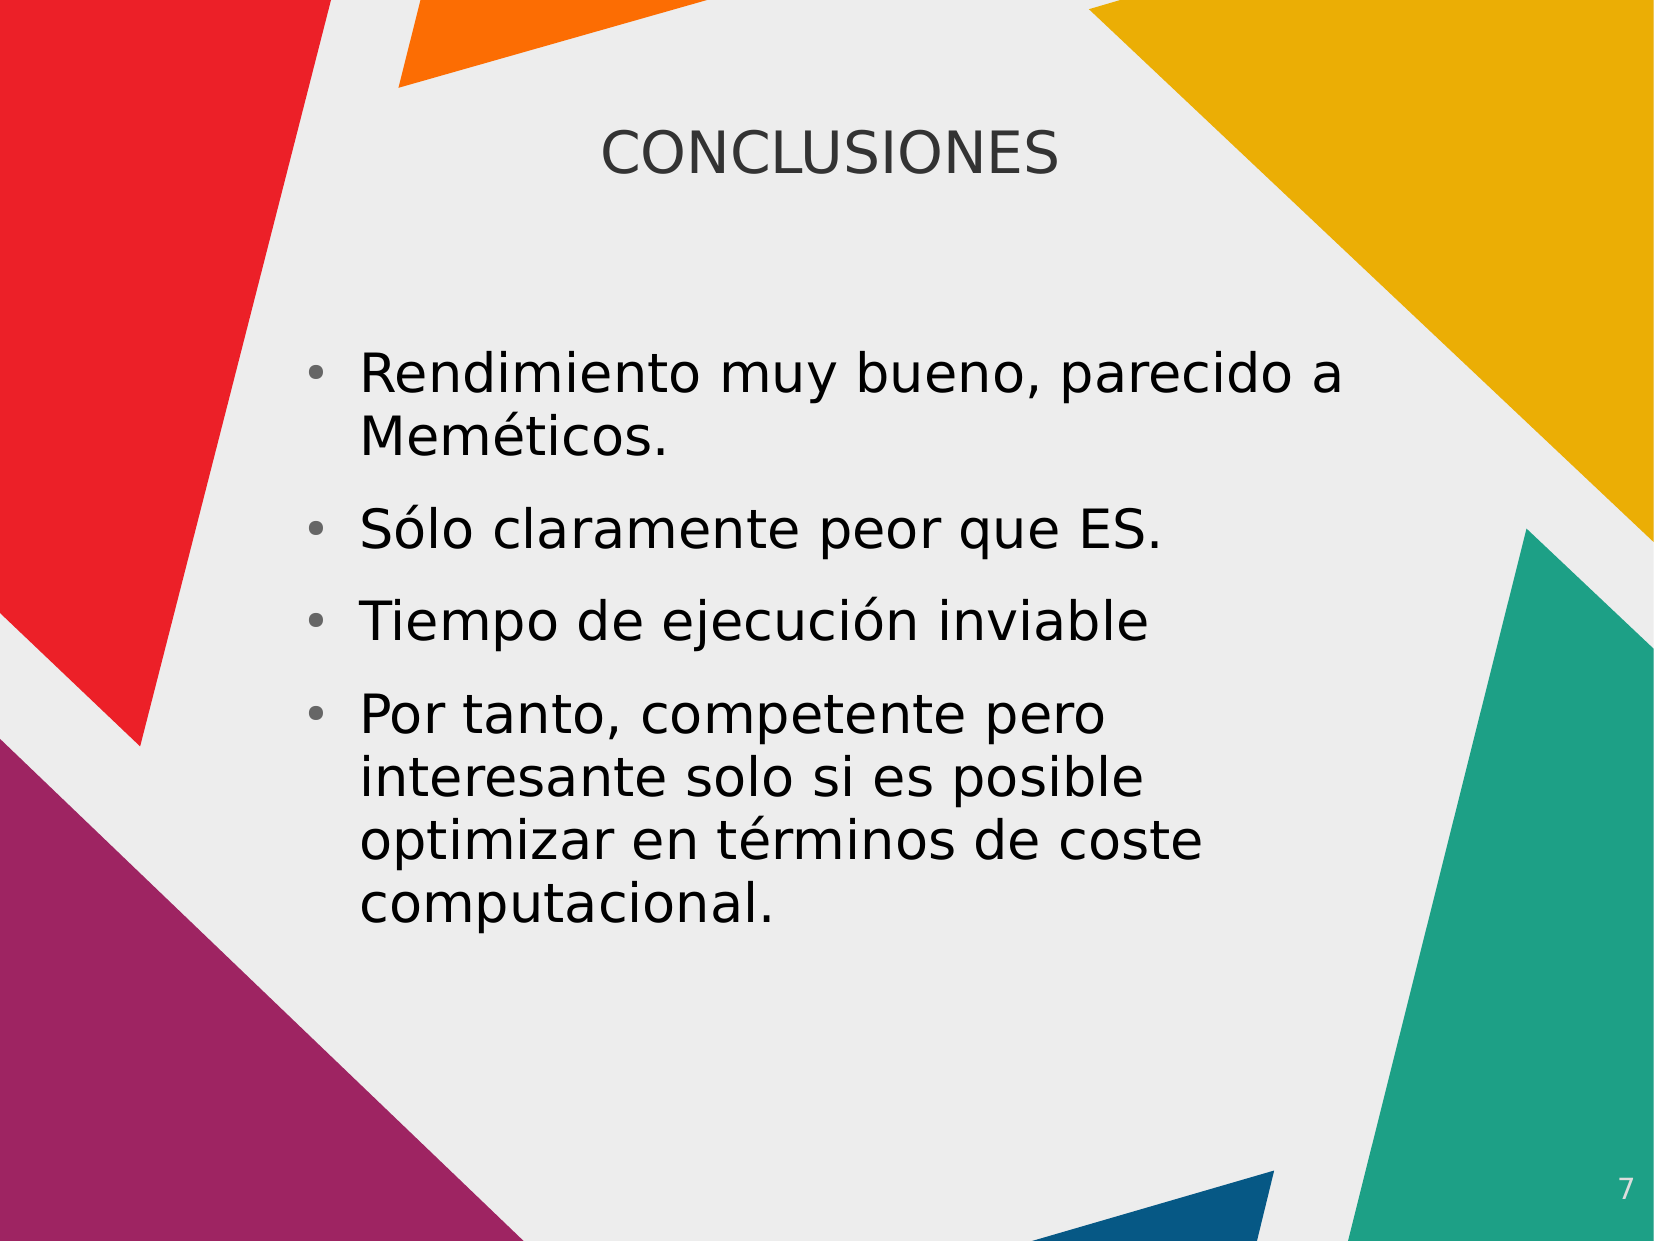

# CONCLUSIONES
Rendimiento muy bueno, parecido a Meméticos.
Sólo claramente peor que ES.
Tiempo de ejecución inviable
Por tanto, competente pero interesante solo si es posible optimizar en términos de coste computacional.
7